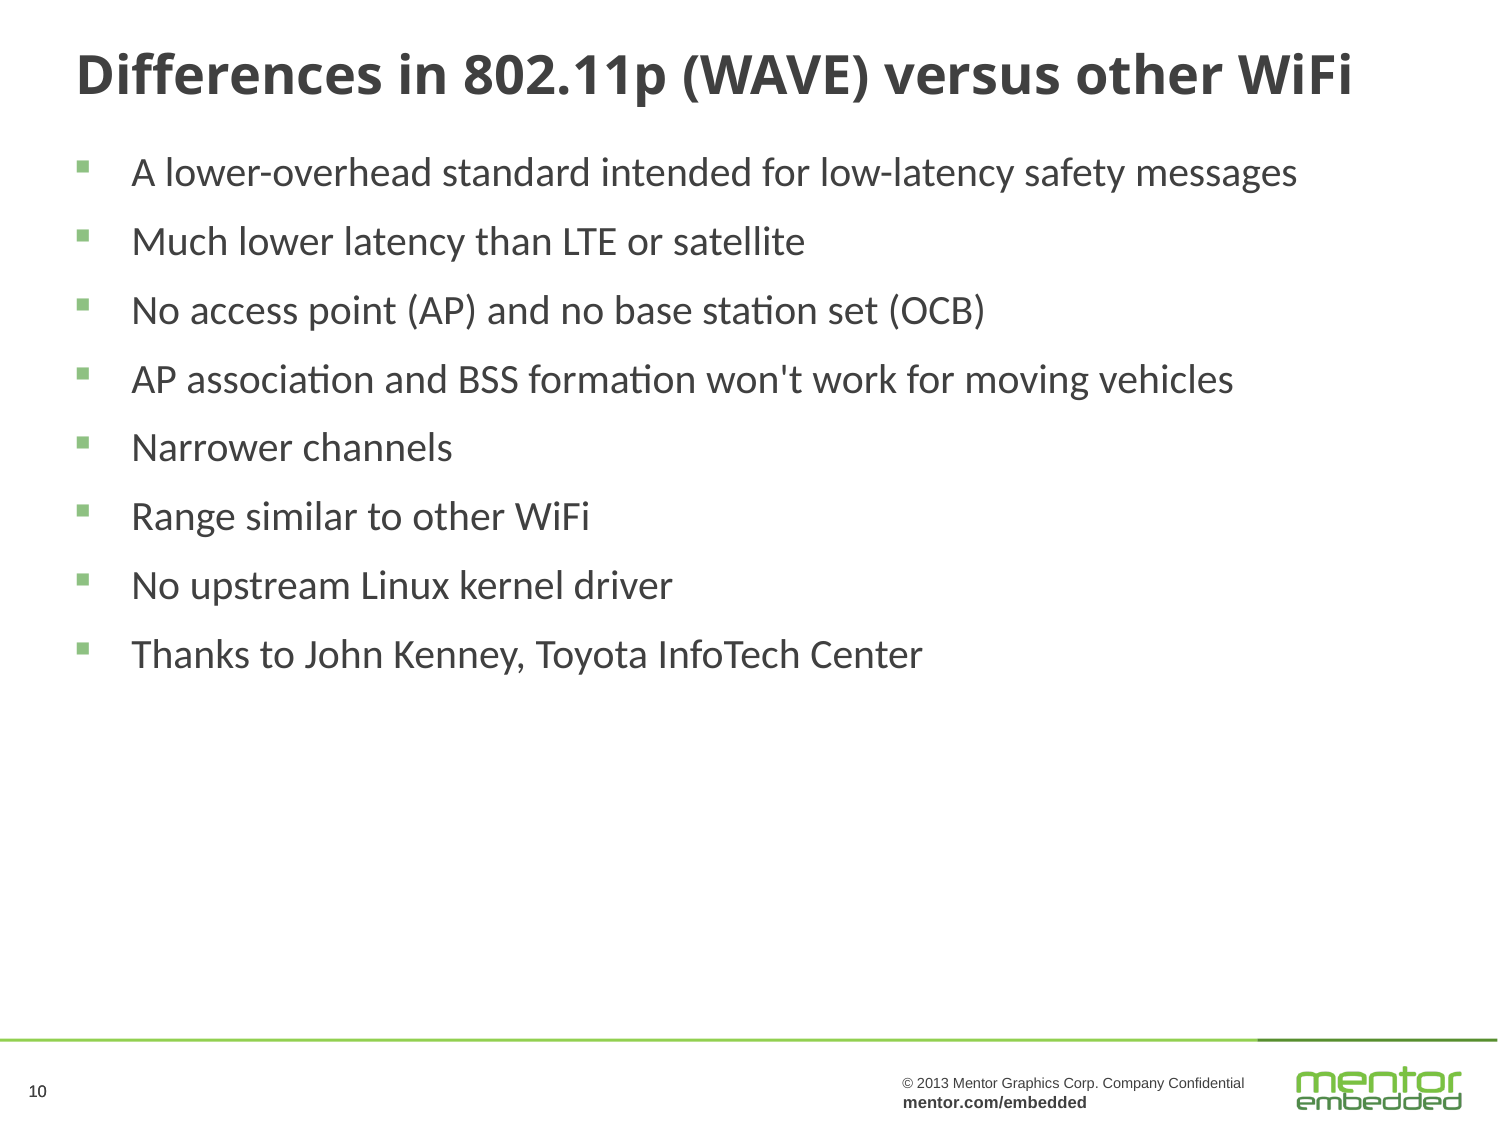

# Differences in 802.11p (WAVE) versus other WiFi
A lower-overhead standard intended for low-latency safety messages
Much lower latency than LTE or satellite
No access point (AP) and no base station set (OCB)
AP association and BSS formation won't work for moving vehicles
Narrower channels
Range similar to other WiFi
No upstream Linux kernel driver
Thanks to John Kenney, Toyota InfoTech Center